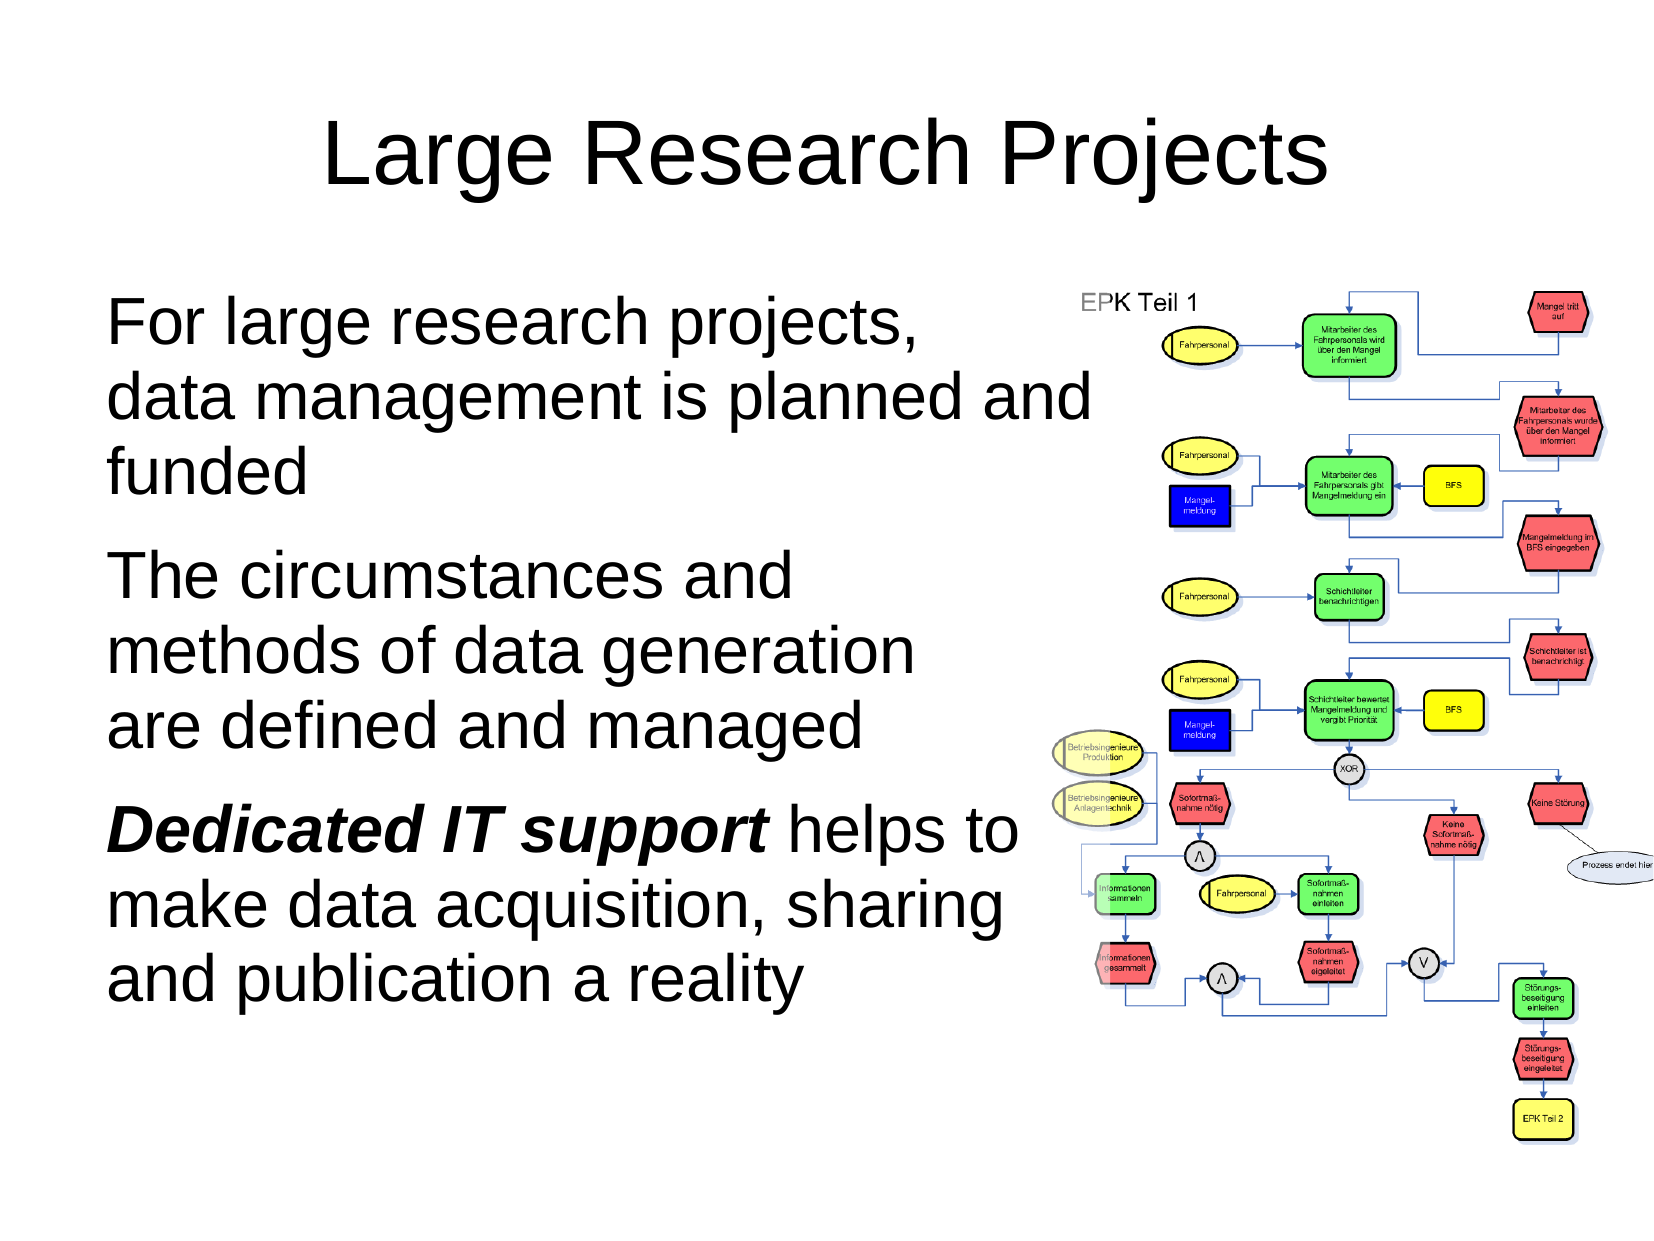

# Large Research Projects
For large research projects,
data management is planned and funded
The circumstances and
methods of data generation
are defined and managed
Dedicated IT support helps to make data acquisition, sharing and publication a reality